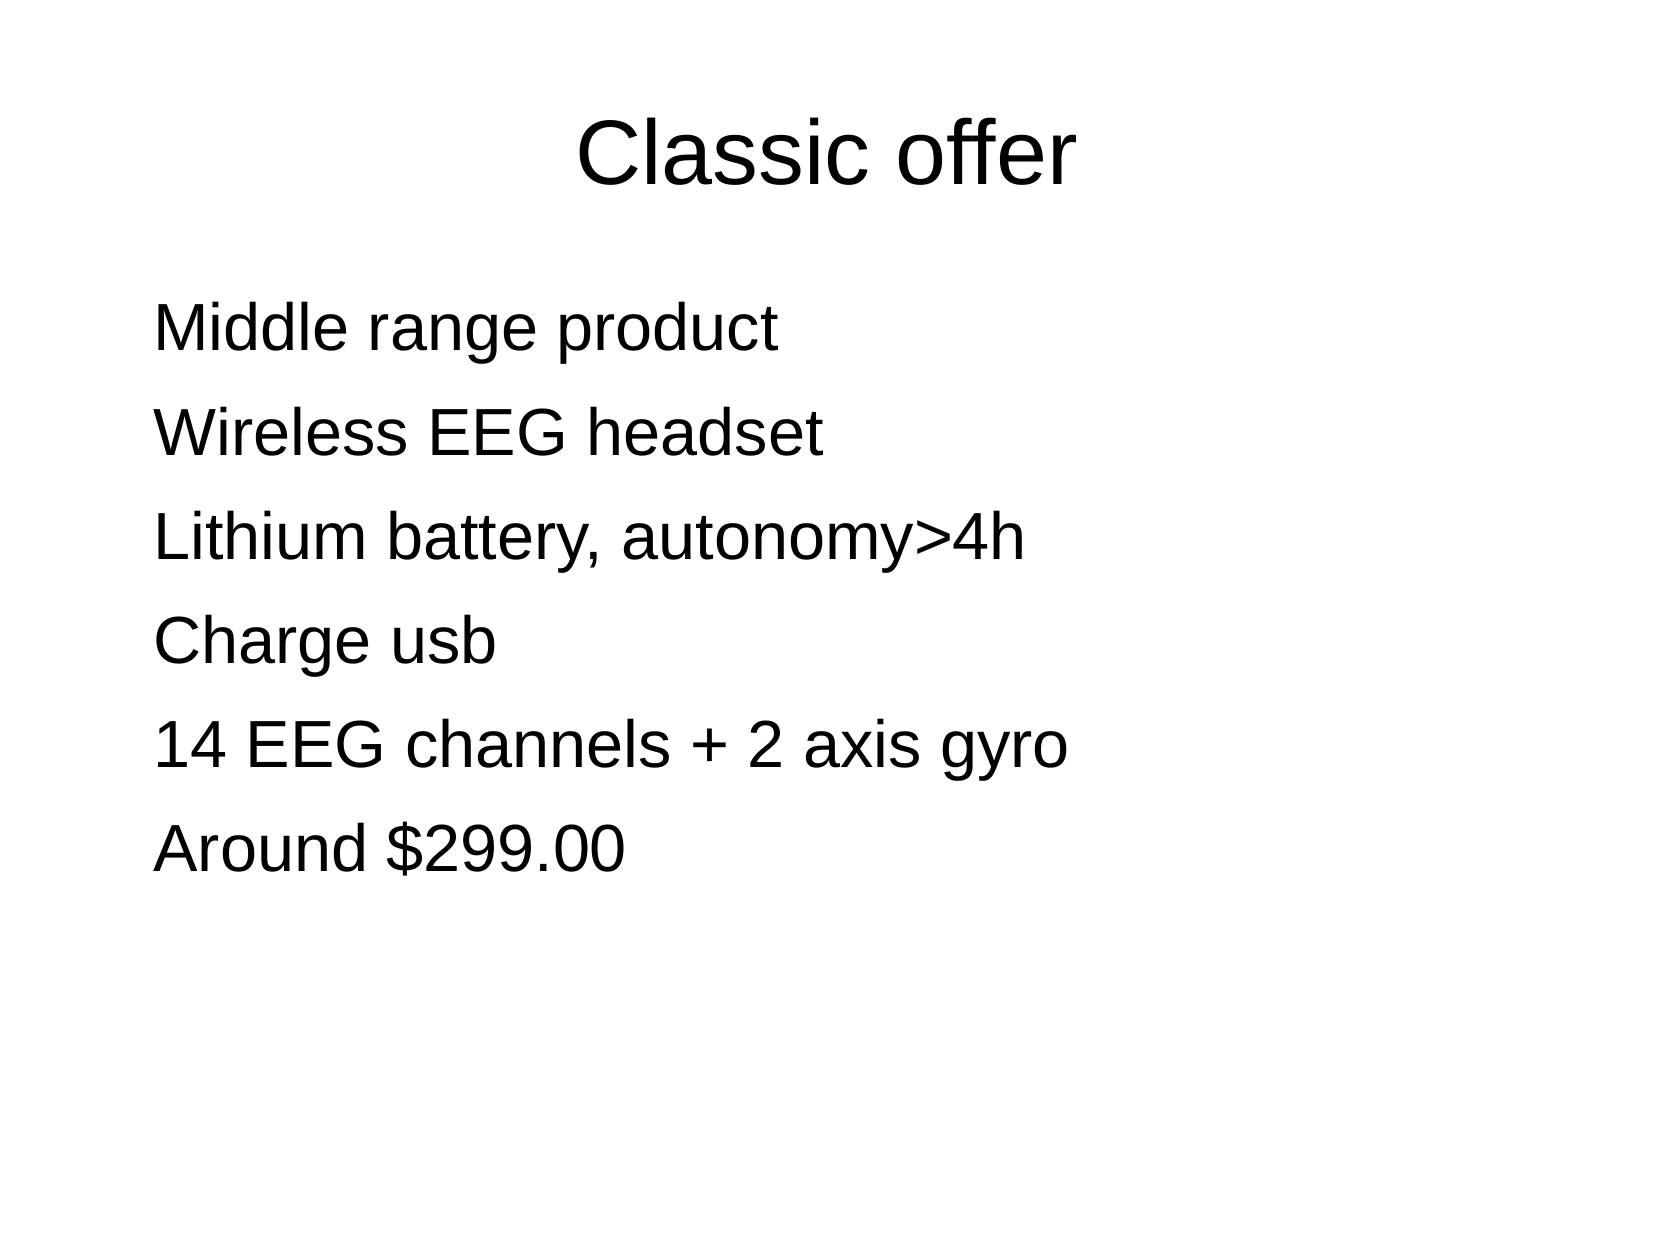

# Classic offer
Middle range product
Wireless EEG headset
Lithium battery, autonomy>4h
Charge usb
14 EEG channels + 2 axis gyro
Around $299.00